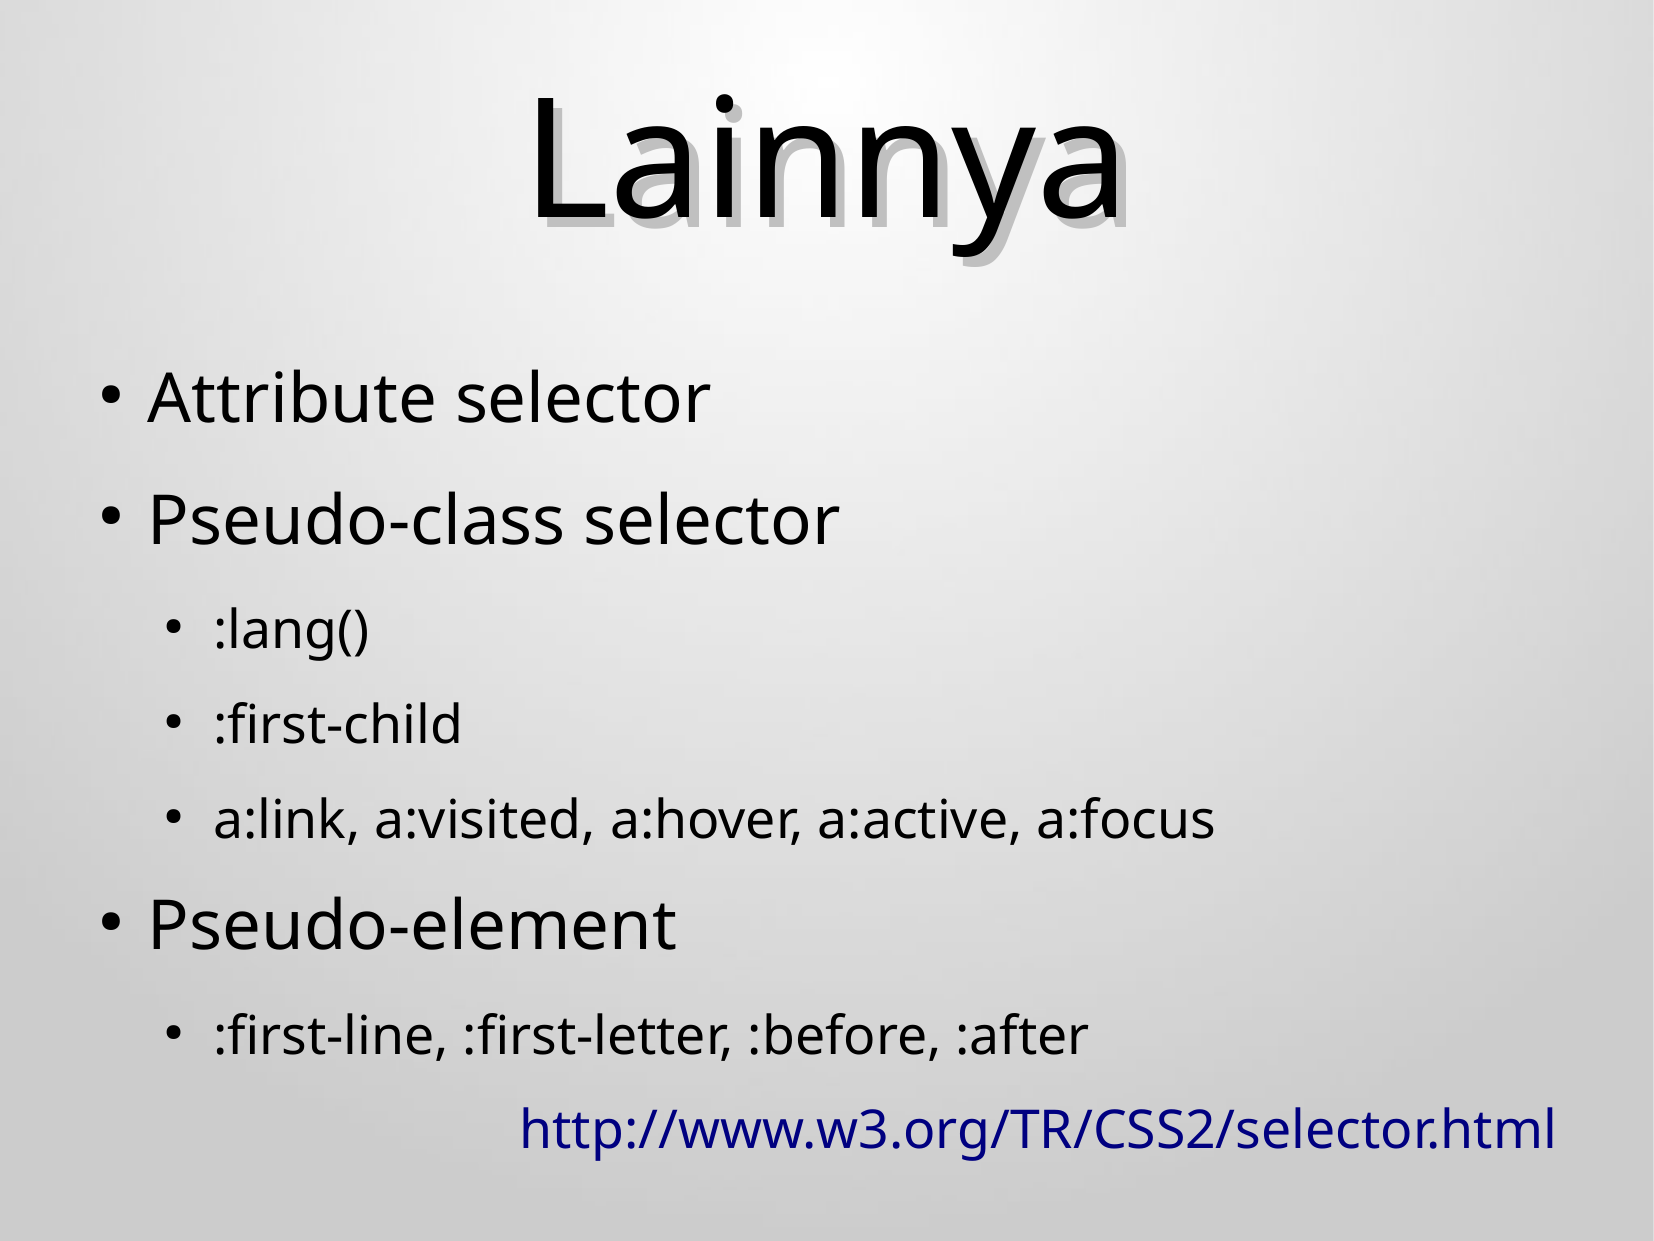

# Lainnya
Attribute selector
Pseudo-class selector
:lang()
:first-child
a:link, a:visited, a:hover, a:active, a:focus
Pseudo-element
:first-line, :first-letter, :before, :after
http://www.w3.org/TR/CSS2/selector.html